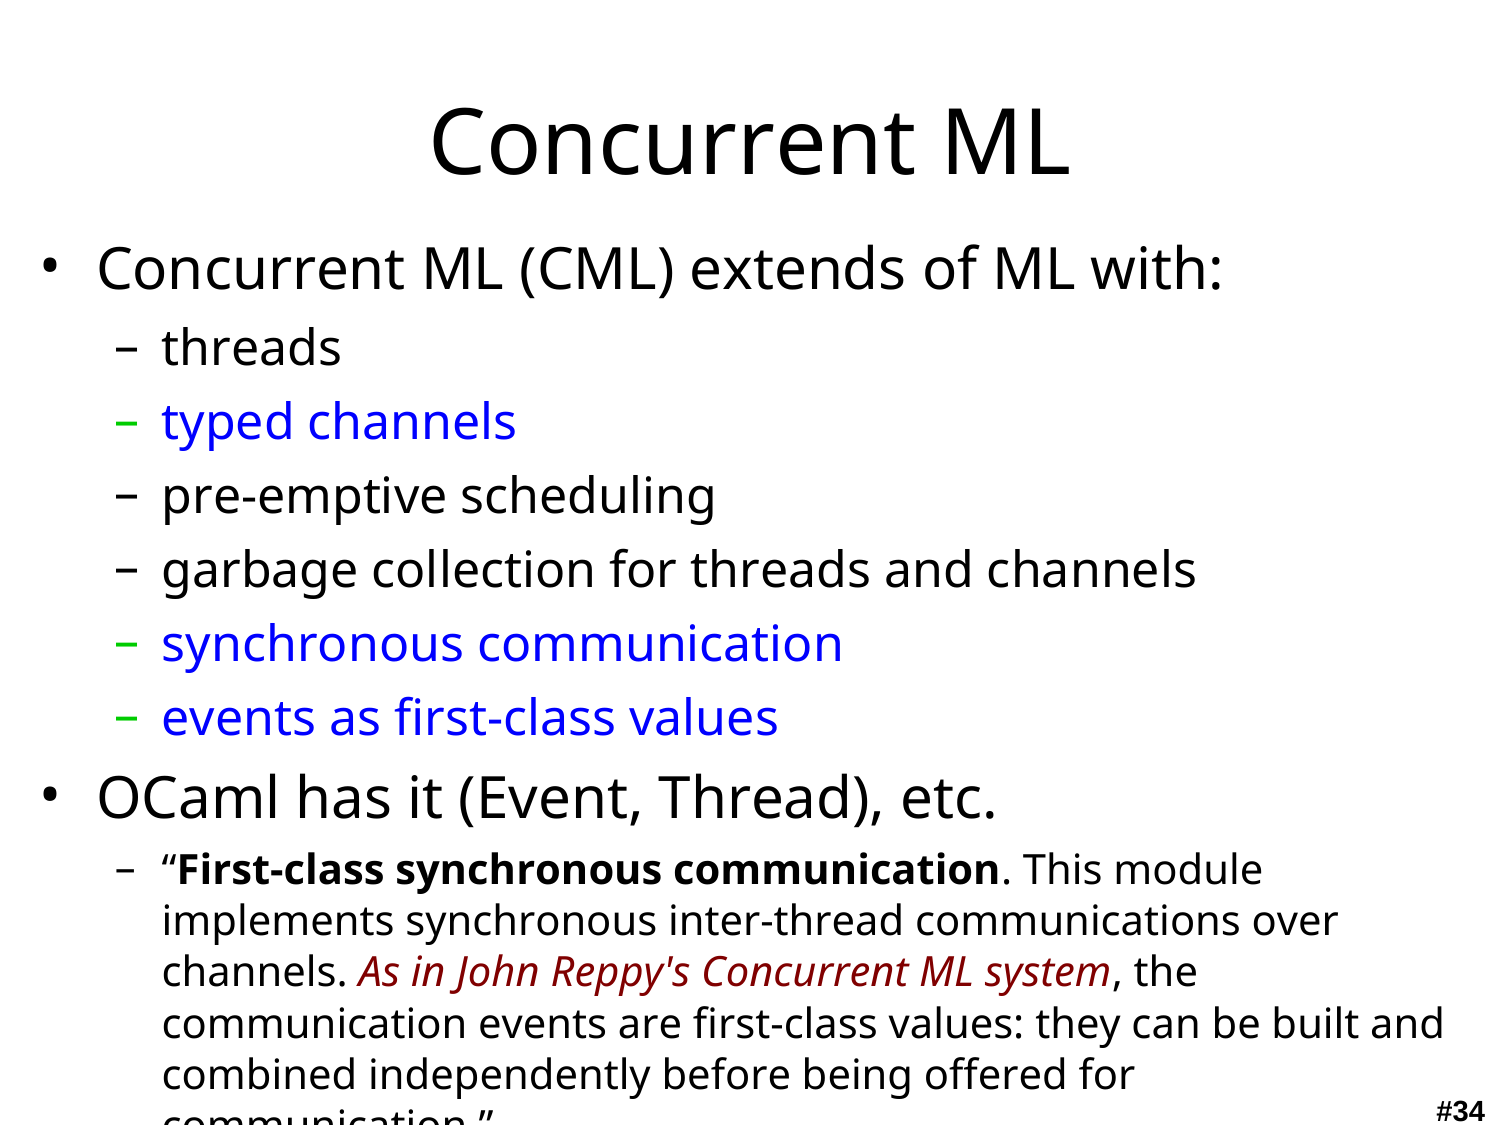

# Concurrent ML
Concurrent ML (CML) extends of ML with:
threads
typed channels
pre-emptive scheduling
garbage collection for threads and channels
synchronous communication
events as first-class values
OCaml has it (Event, Thread), etc.
“First-class synchronous communication. This module implements synchronous inter-thread communications over channels. As in John Reppy's Concurrent ML system, the communication events are first-class values: they can be built and combined independently before being offered for communication.”
34